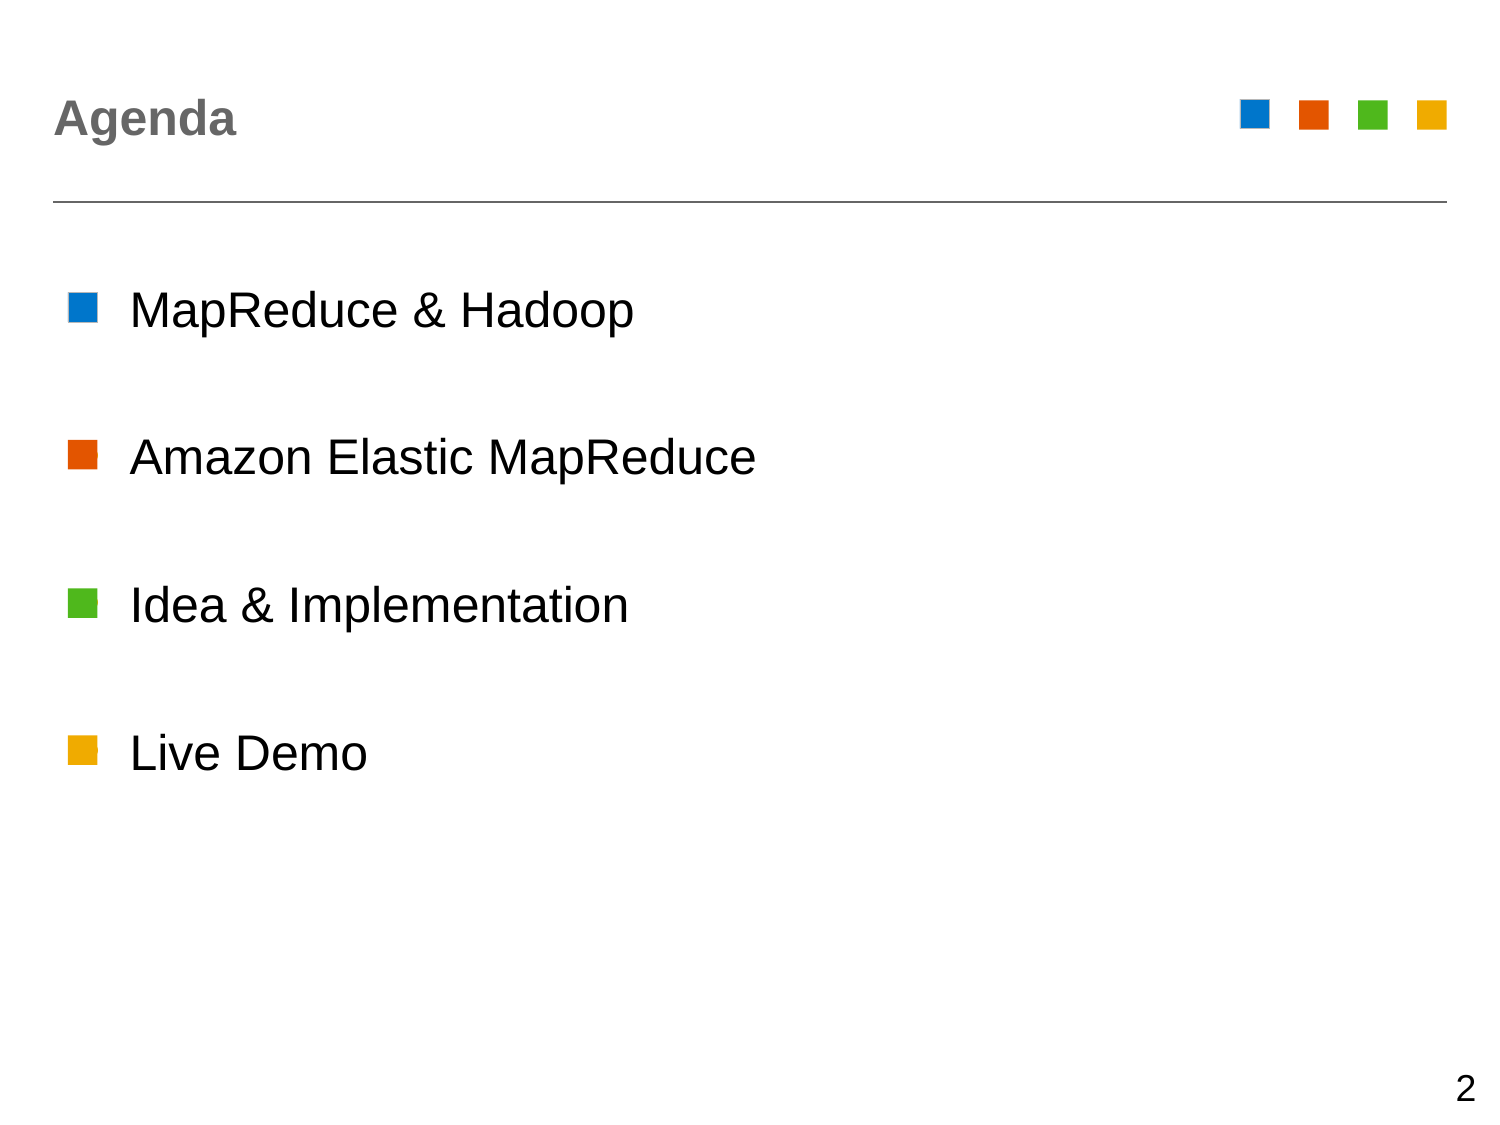

Agenda
# MapReduce & Hadoop
Amazon Elastic MapReduce
Idea & Implementation
Live Demo
2